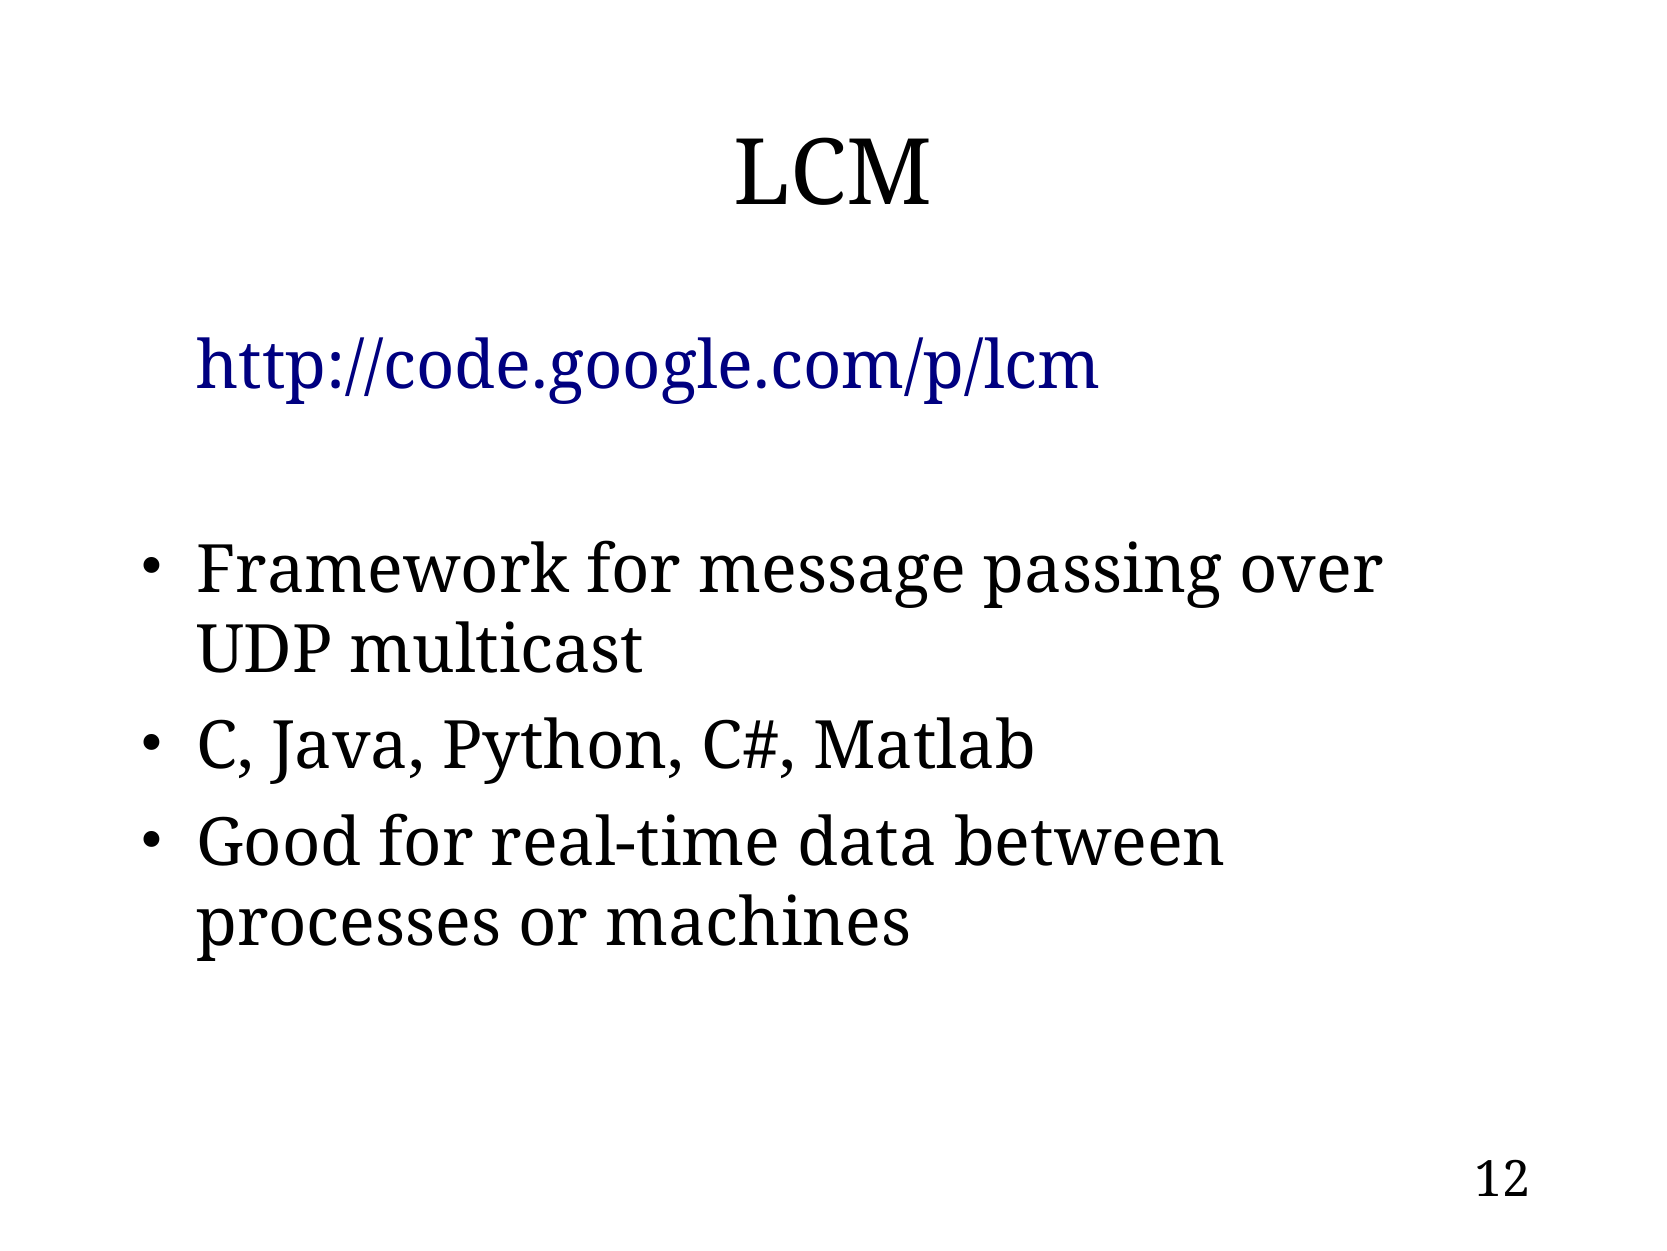

# LCM
http://code.google.com/p/lcm
Framework for message passing over UDP multicast
C, Java, Python, C#, Matlab
Good for real-time data between processes or machines
12